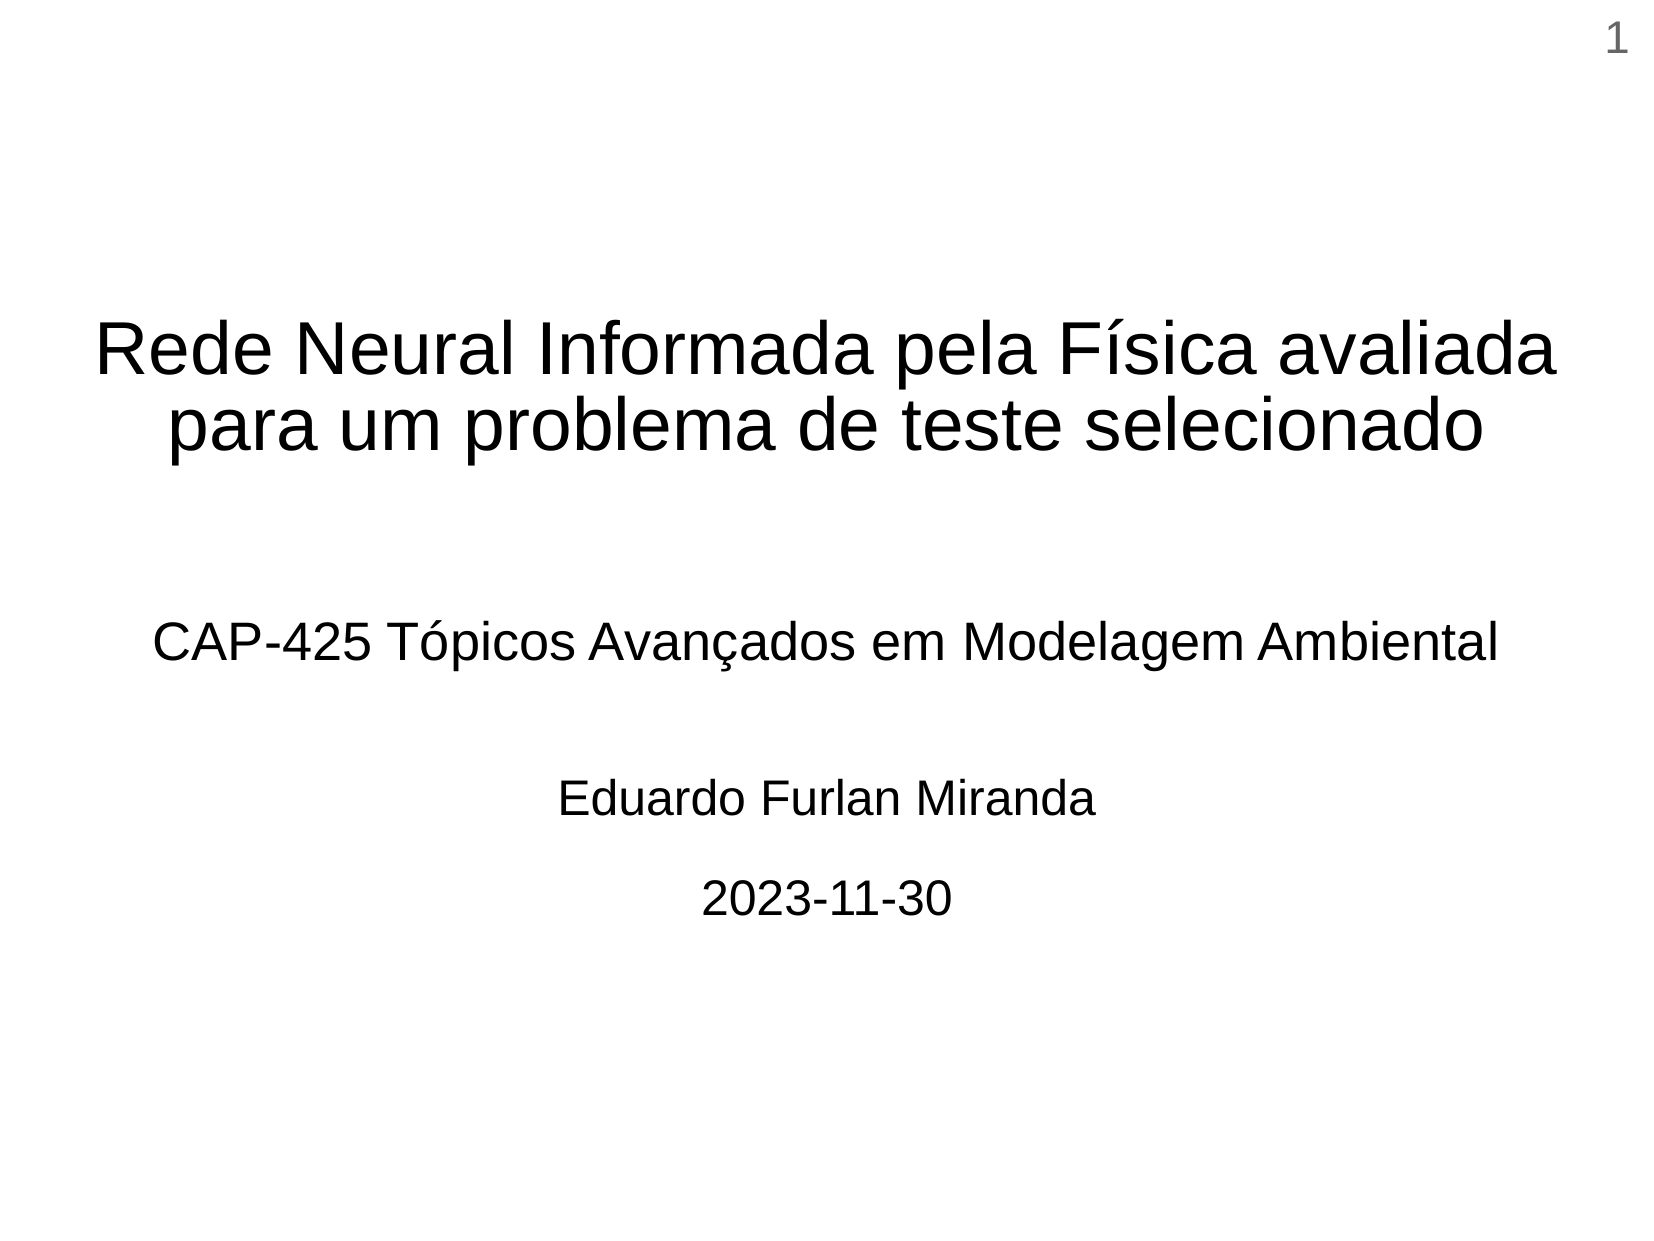

1
# Rede Neural Informada pela Física avaliada para um problema de teste selecionado CAP-425 Tópicos Avançados em Modelagem Ambiental Eduardo Furlan Miranda 2023-11-30